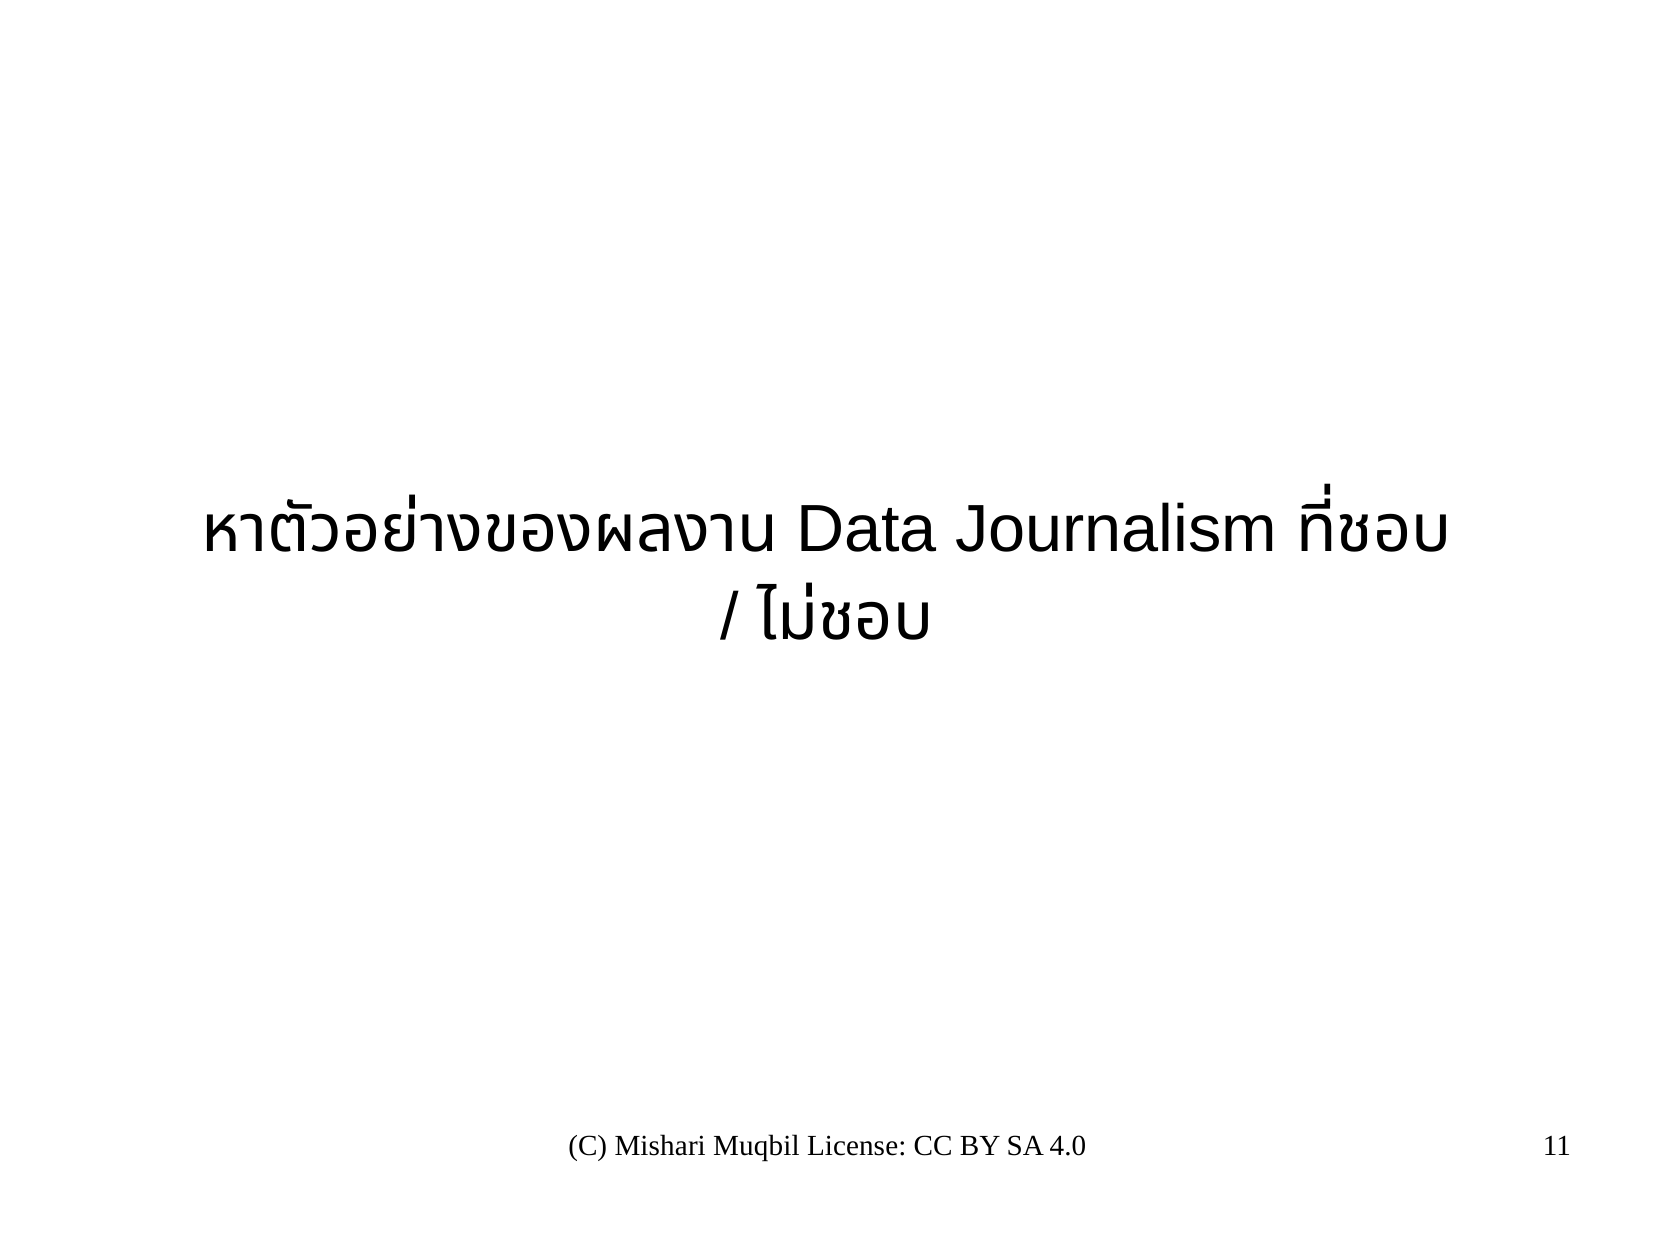

# หาตัวอย่างของผลงาน Data Journalism ที่ชอบ
/ ไม่ชอบ
(C) Mishari Muqbil License: CC BY SA 4.0
11